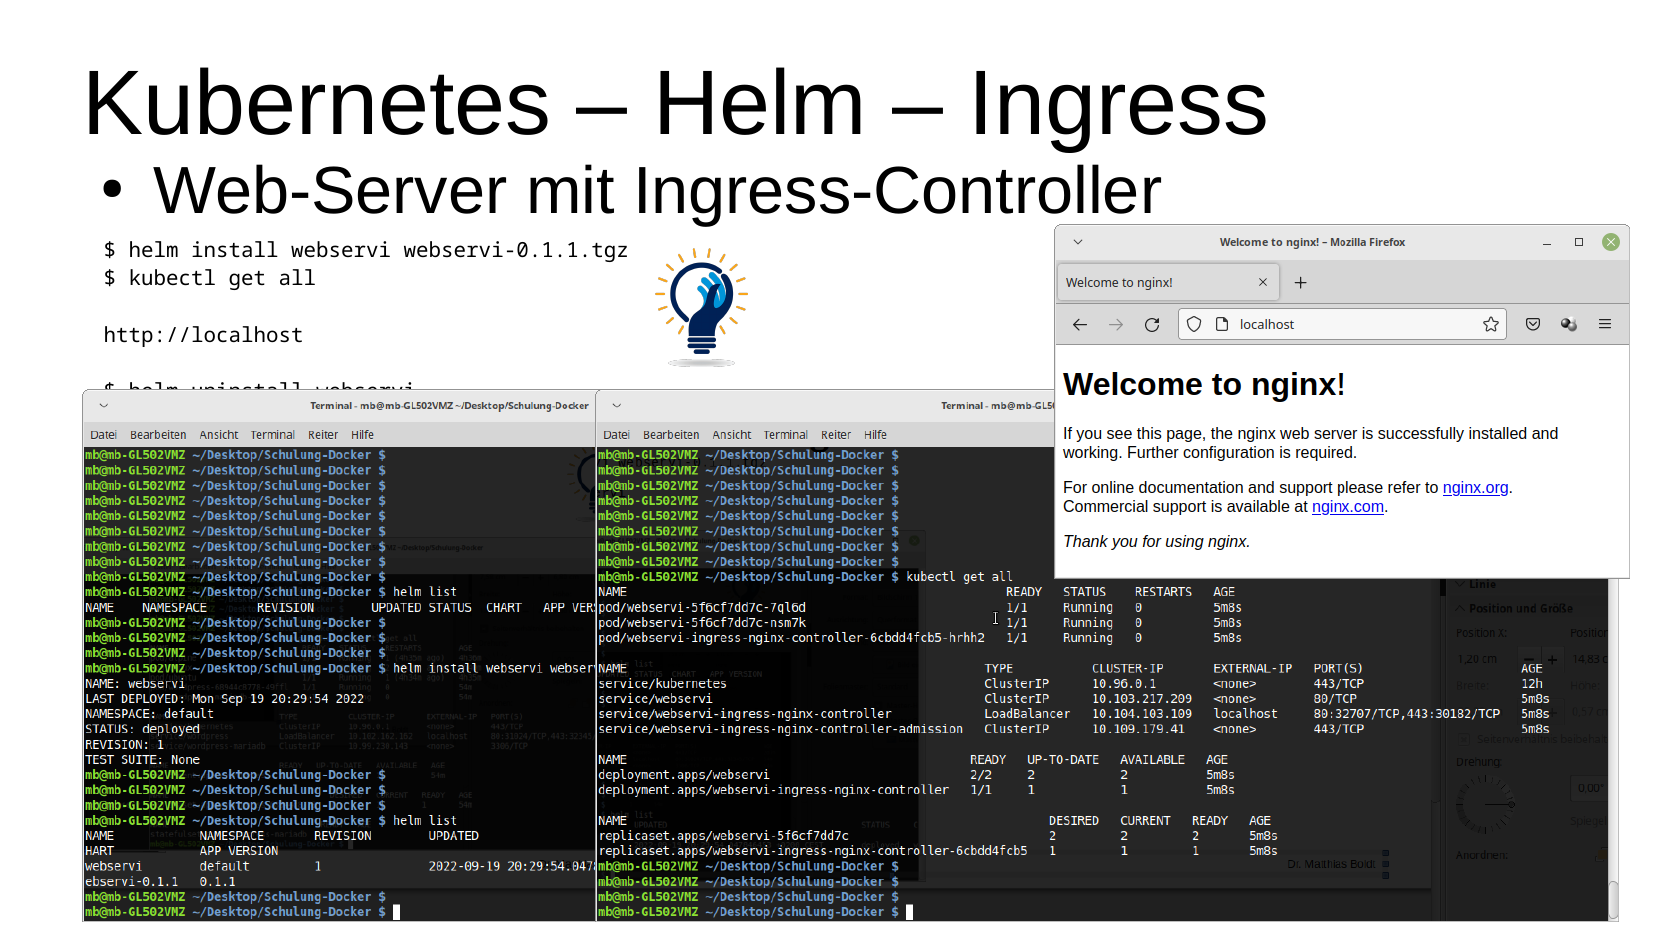

# Kubernetes – Helm – Ingress
Web-Server mit Ingress-Controller
$ helm install webservi webservi-0.1.1.tgz
$ kubectl get all
http://localhost
$ helm uninstall webservi
Docker & Kubernetes																Dr. Matthias Boldt